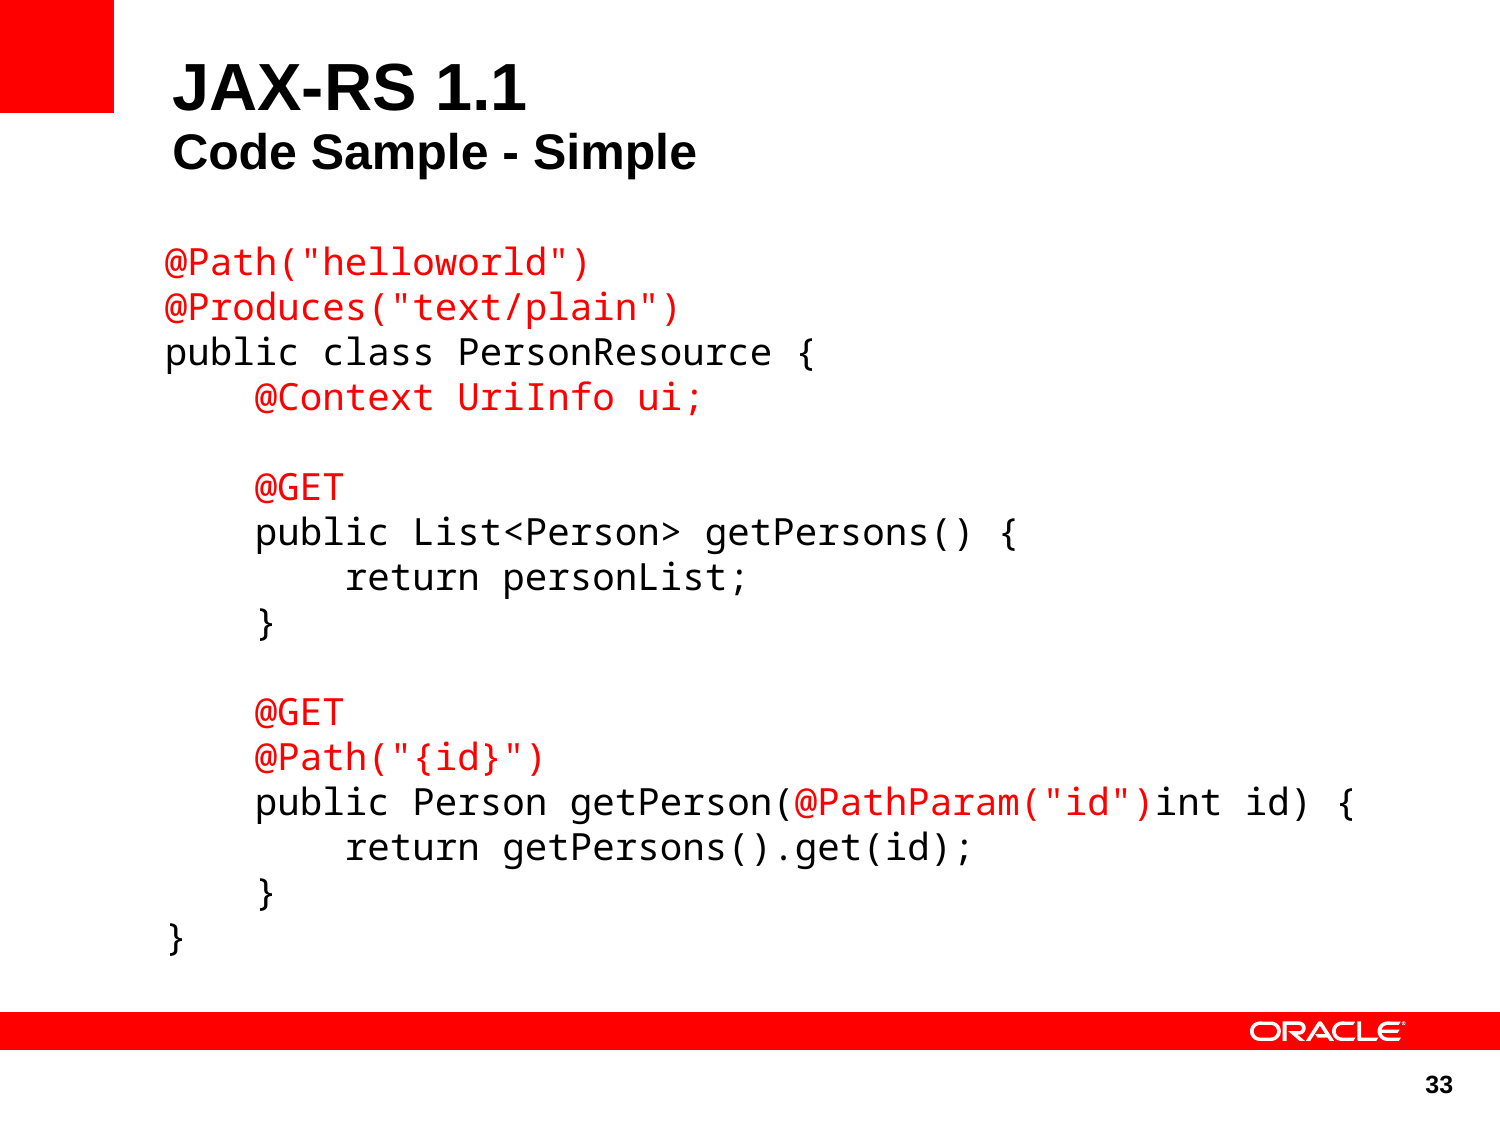

# JAX-RS 1.1 Code Sample - Simple
public class PersonResource {
 public List<Person> getPersons() {
 return personList;
 }
 public Person getPerson( int id) {
 return getPersons().get(id);
 }
}
@Path("helloworld")
@Produces("text/plain")
 @Context UriInfo ui;
 @GET
 @GET
 @Path("{id}")
 @PathParam("id")